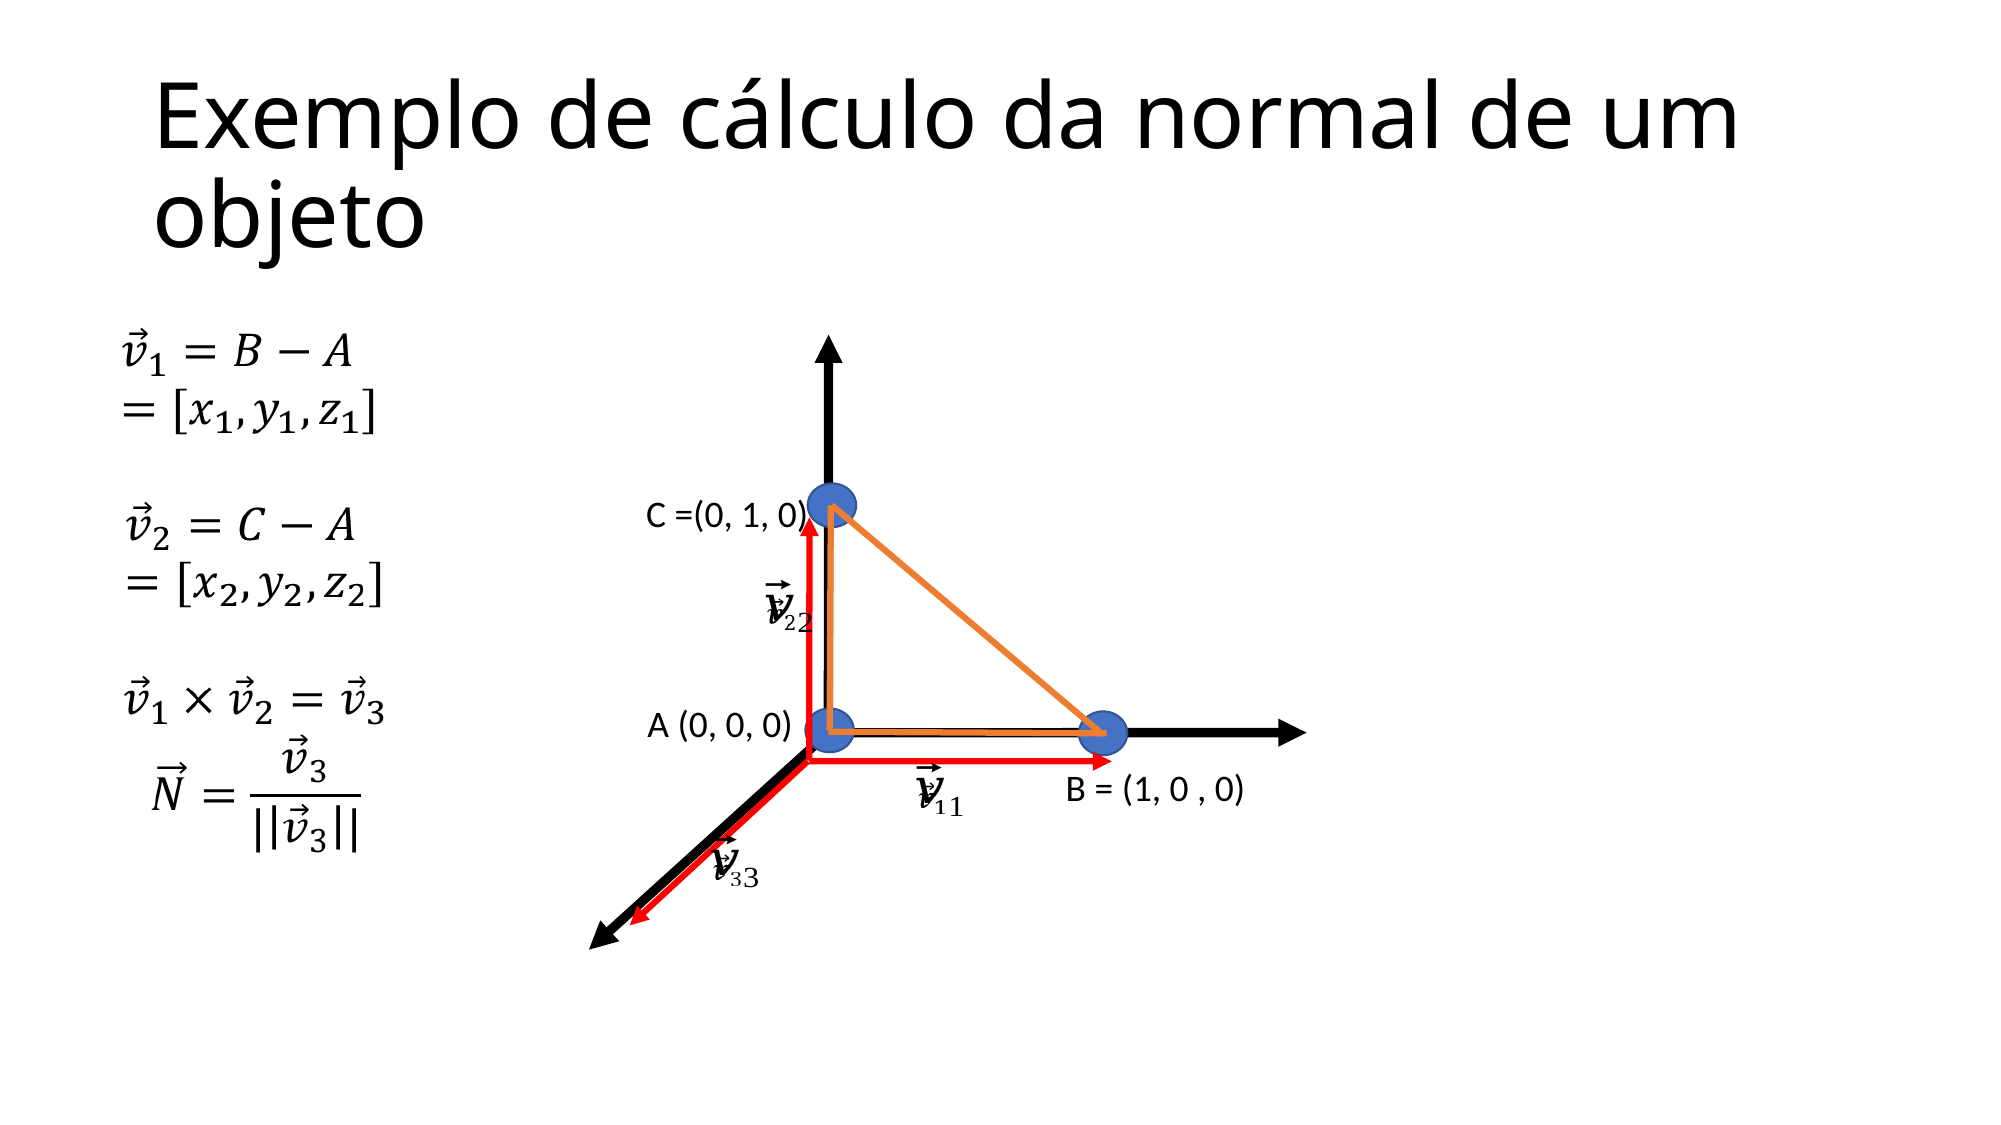

# Exemplo de cálculo da normal de um objeto
C =(0, 1, 0)
A (0, 0, 0)
B = (1, 0 , 0)